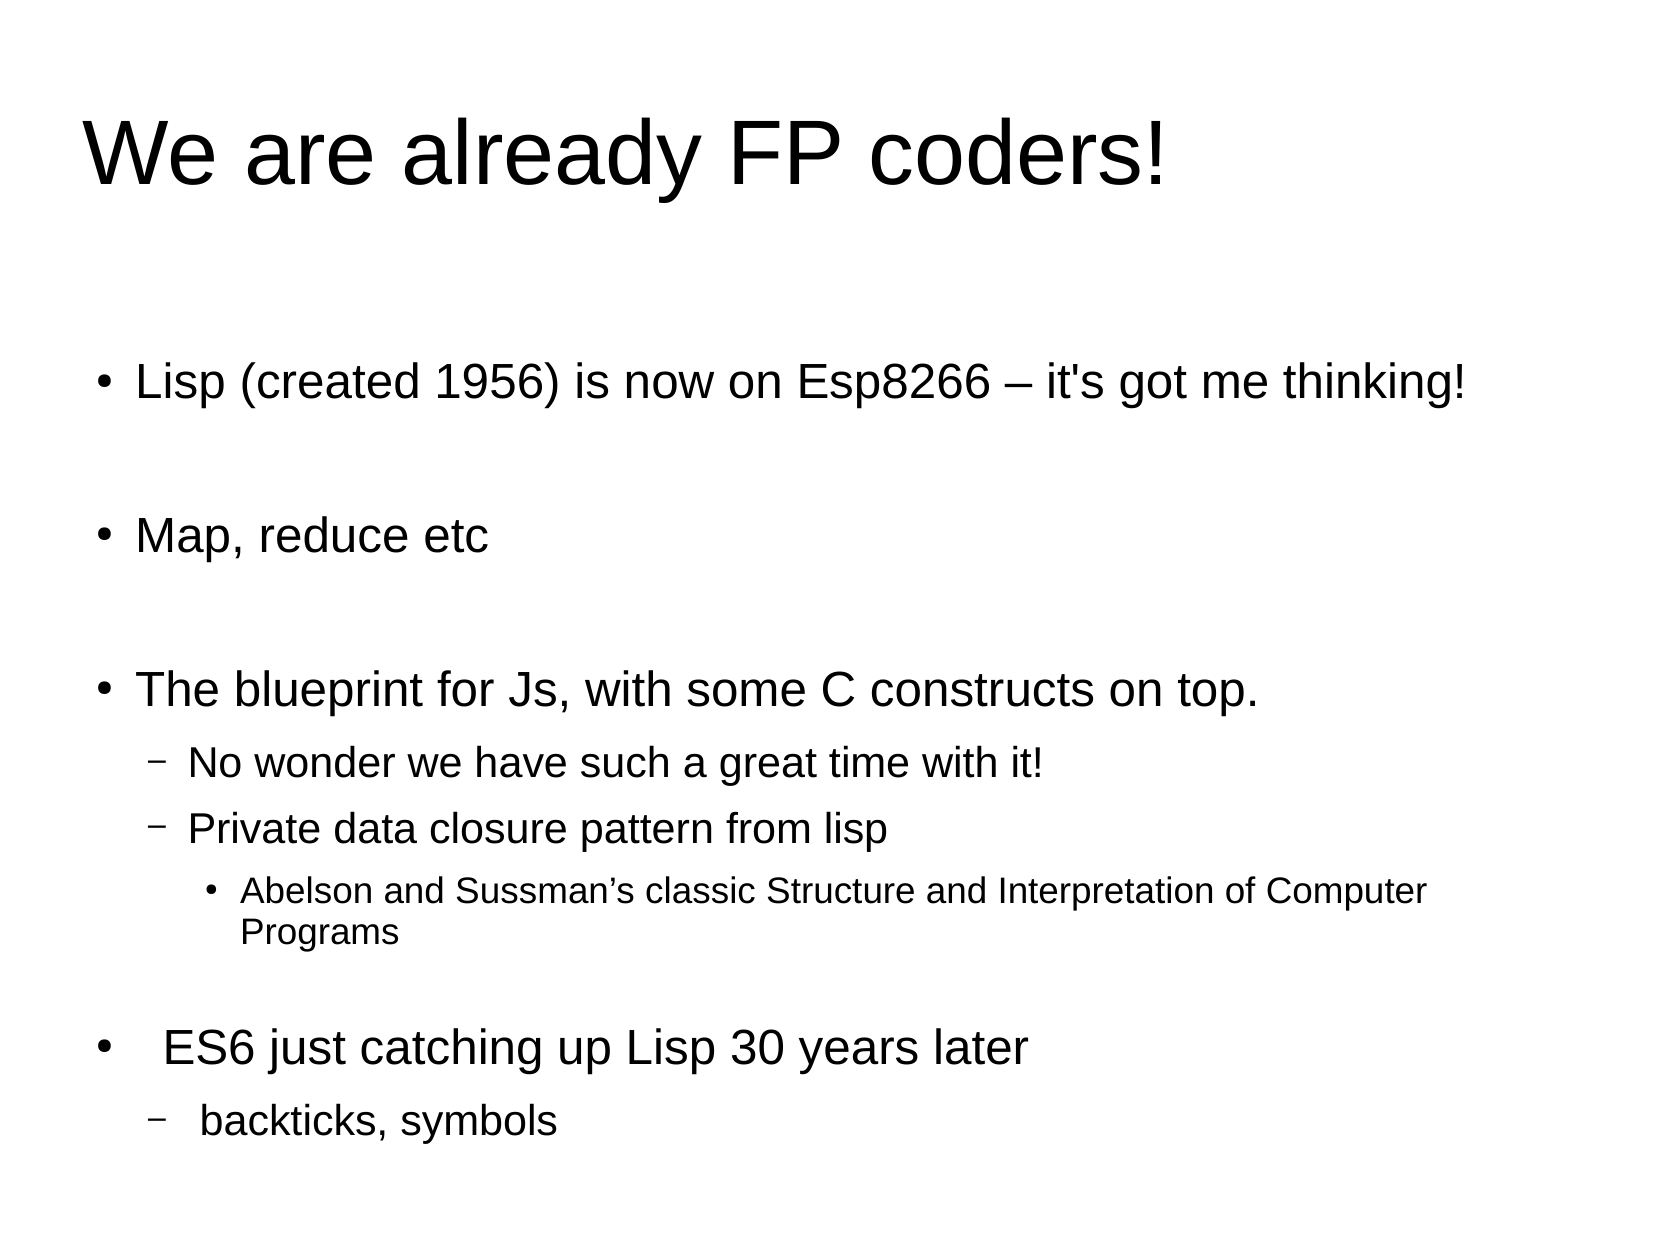

# We are already FP coders!
Lisp (created 1956) is now on Esp8266 – it's got me thinking!
Map, reduce etc
The blueprint for Js, with some C constructs on top.
No wonder we have such a great time with it!
Private data closure pattern from lisp
Abelson and Sussman’s classic Structure and Interpretation of Computer Programs
 ES6 just catching up Lisp 30 years later
 backticks, symbols